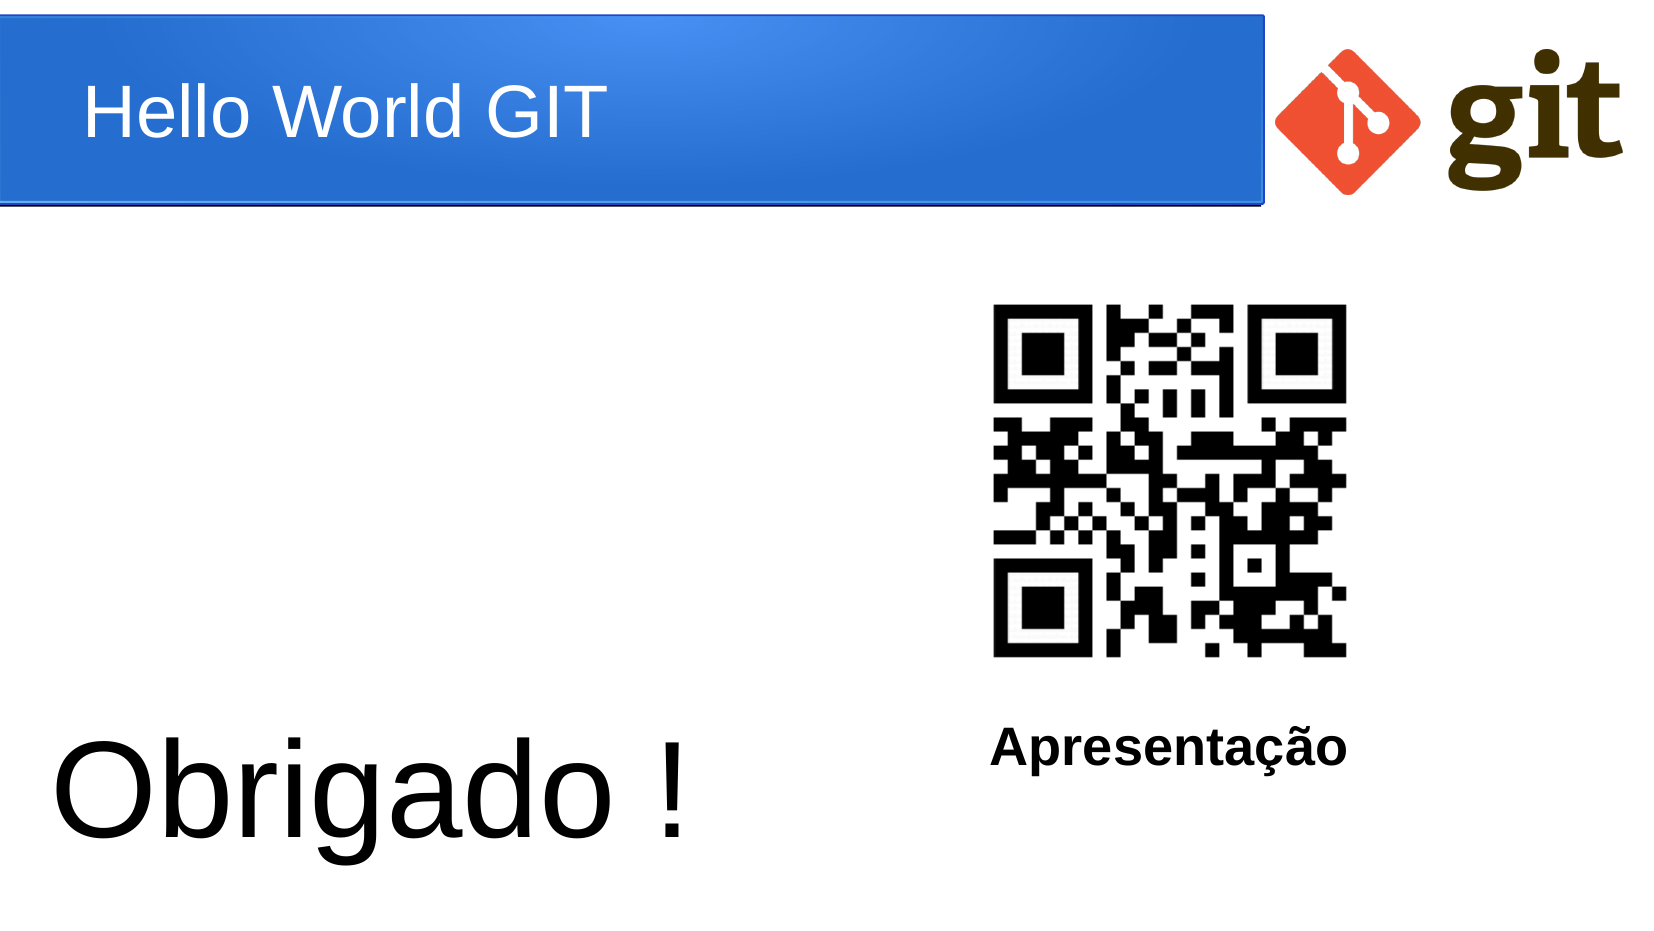

# Hello World GIT
Obrigado !
Apresentação